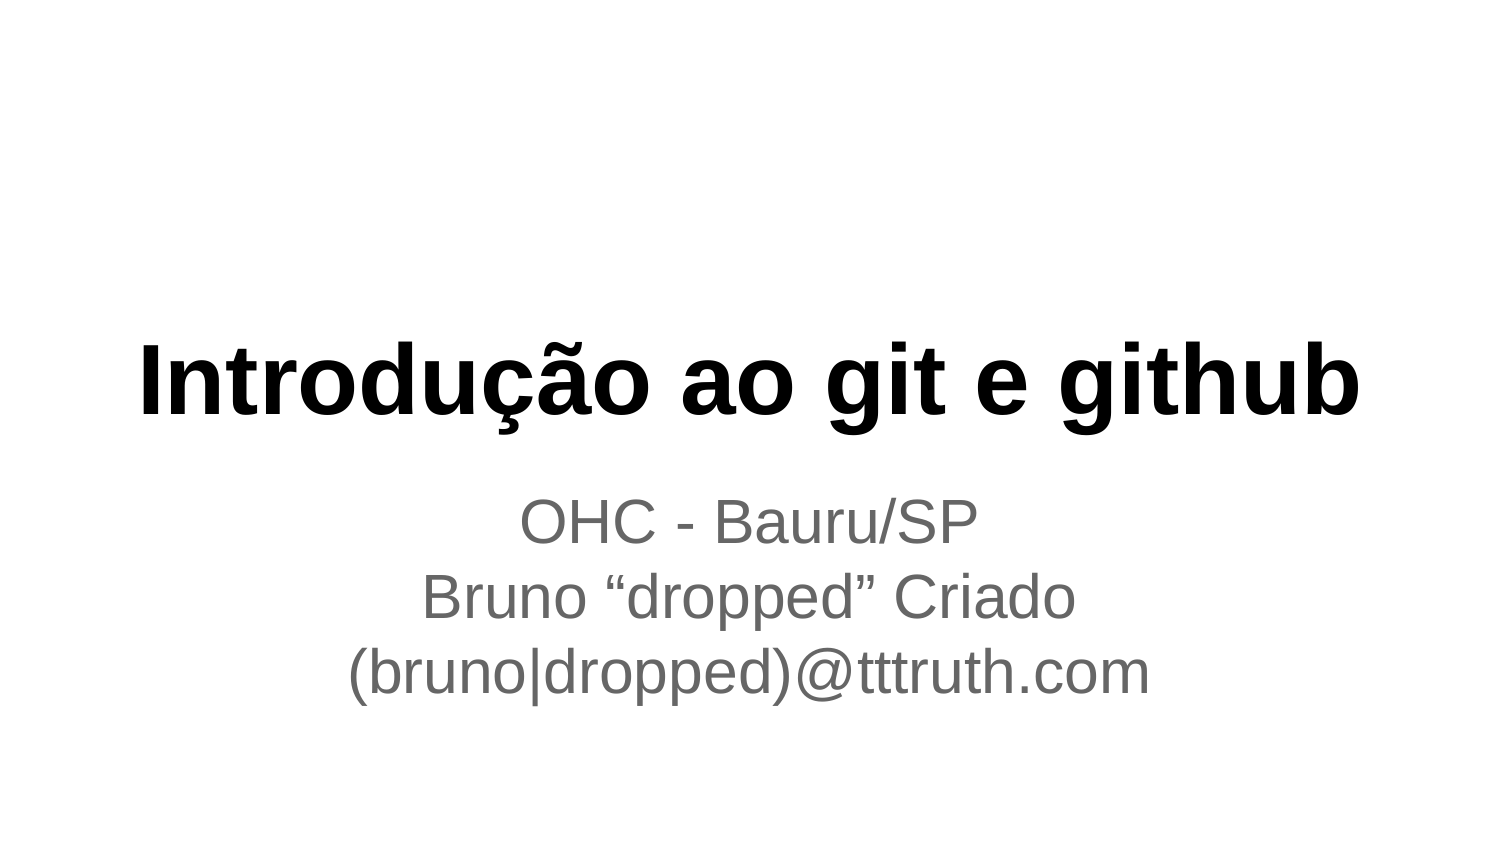

Introdução ao git e github
OHC - Bauru/SP
Bruno “dropped” Criado
(bruno|dropped)@tttruth.com